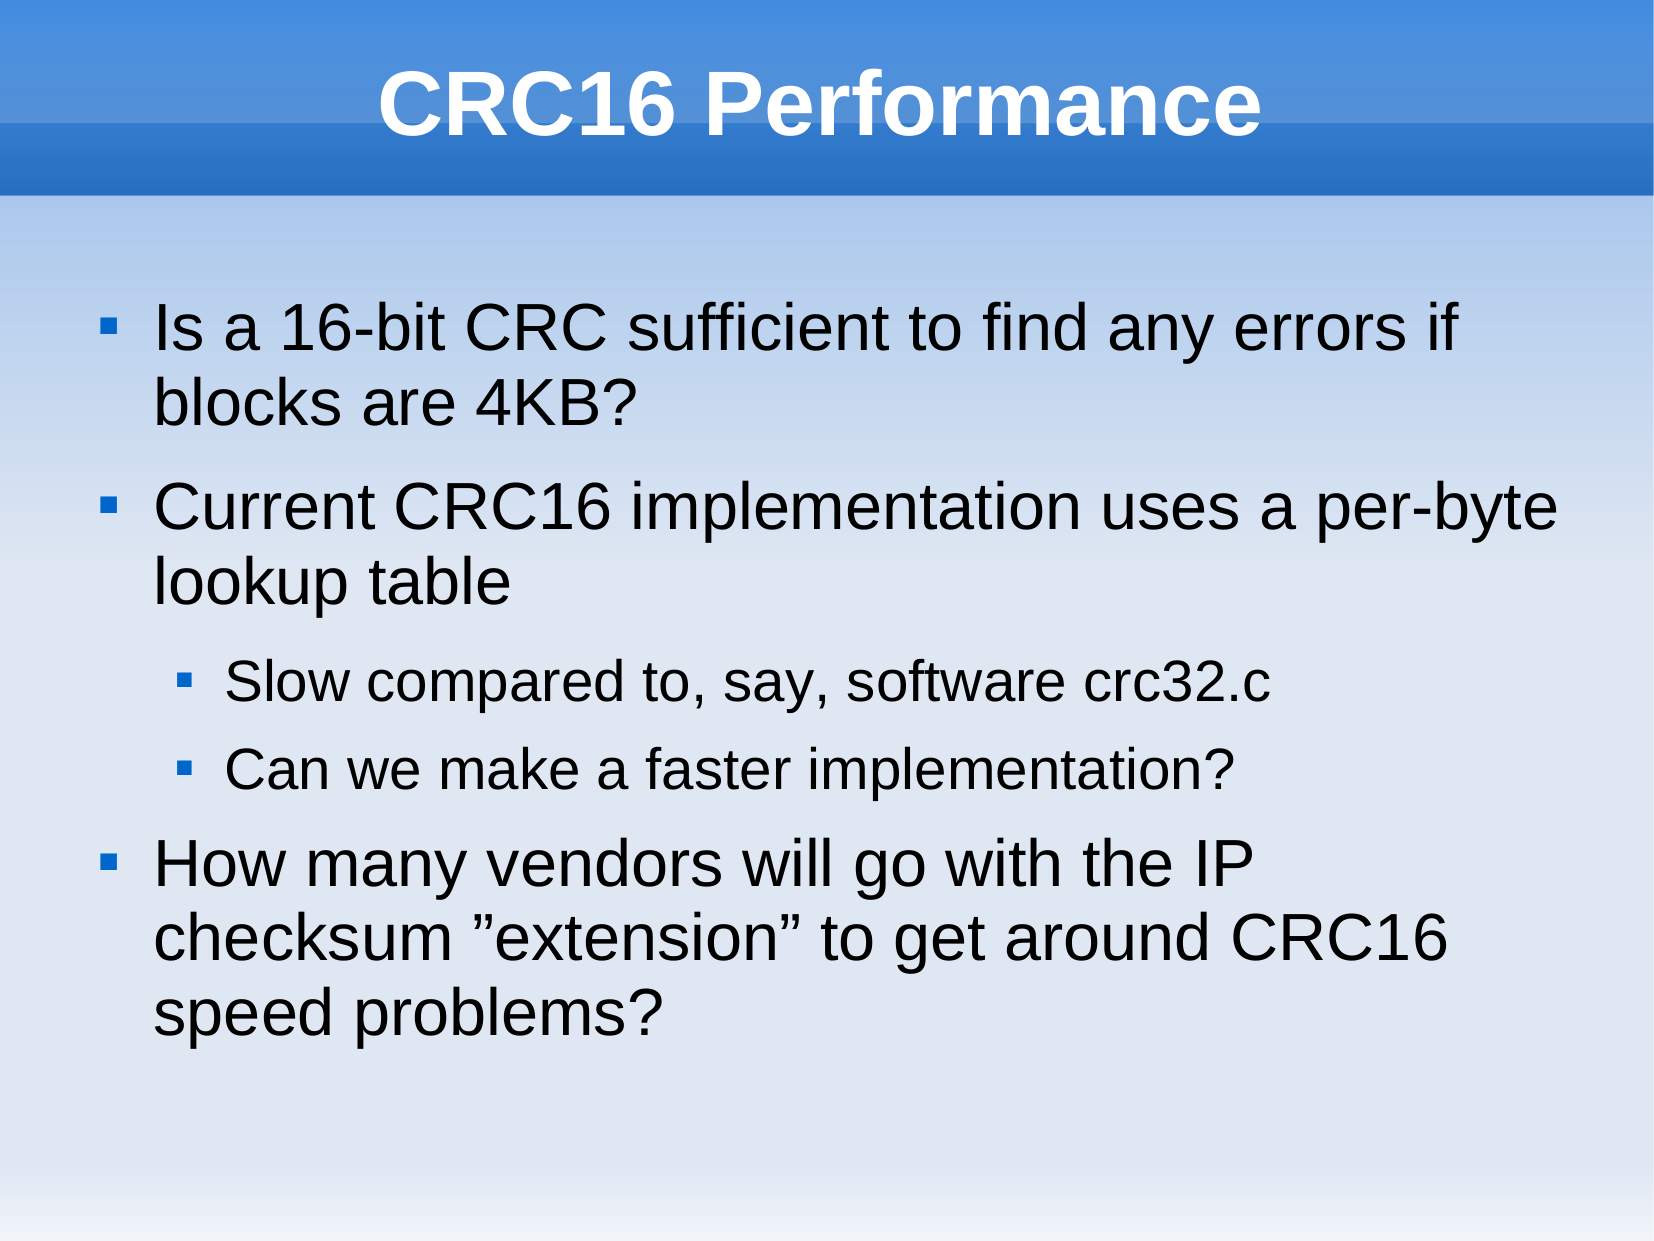

# CRC16 Performance
Is a 16-bit CRC sufficient to find any errors if blocks are 4KB?
Current CRC16 implementation uses a per-byte lookup table
Slow compared to, say, software crc32.c
Can we make a faster implementation?
How many vendors will go with the IP checksum ”extension” to get around CRC16 speed problems?